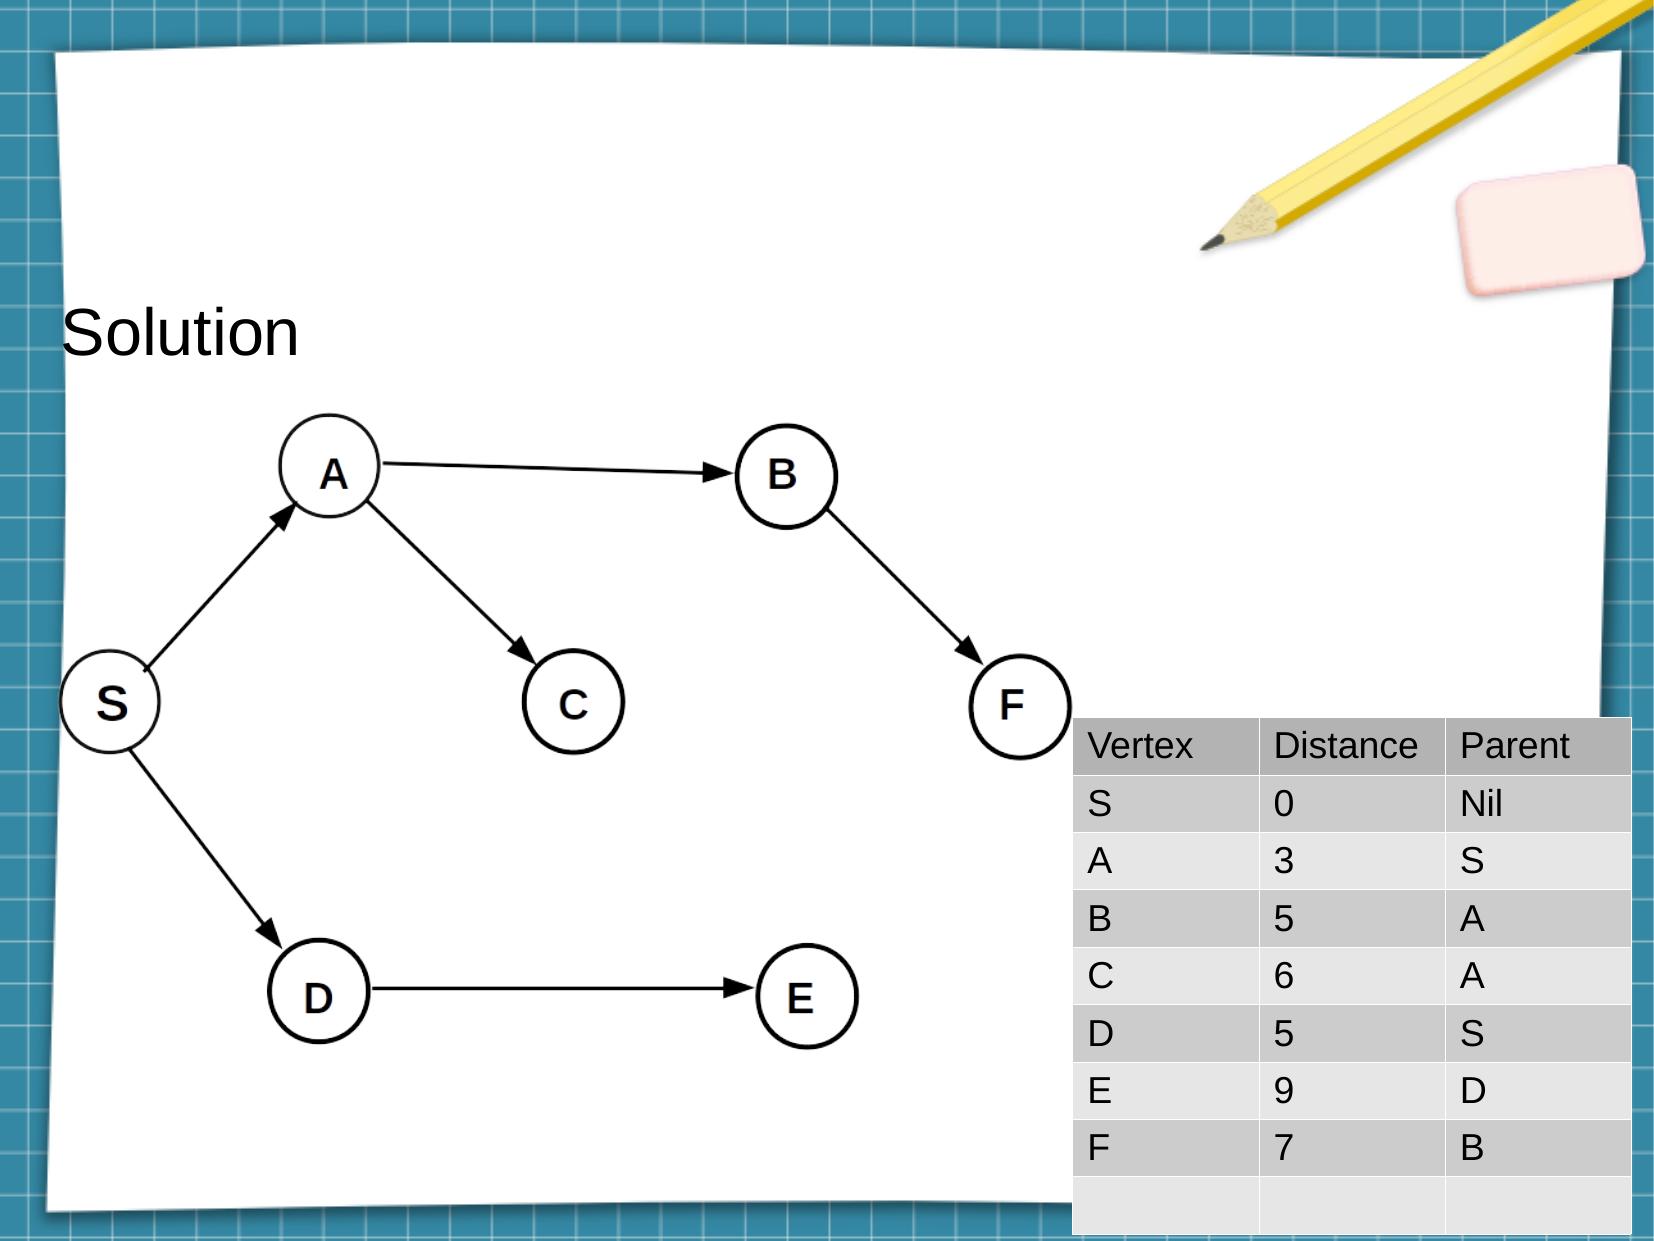

#
Solution
| Vertex | Distance | Parent |
| --- | --- | --- |
| S | 0 | Nil |
| A | 3 | S |
| B | 5 | A |
| C | 6 | A |
| D | 5 | S |
| E | 9 | D |
| F | 7 | B |
| | | |